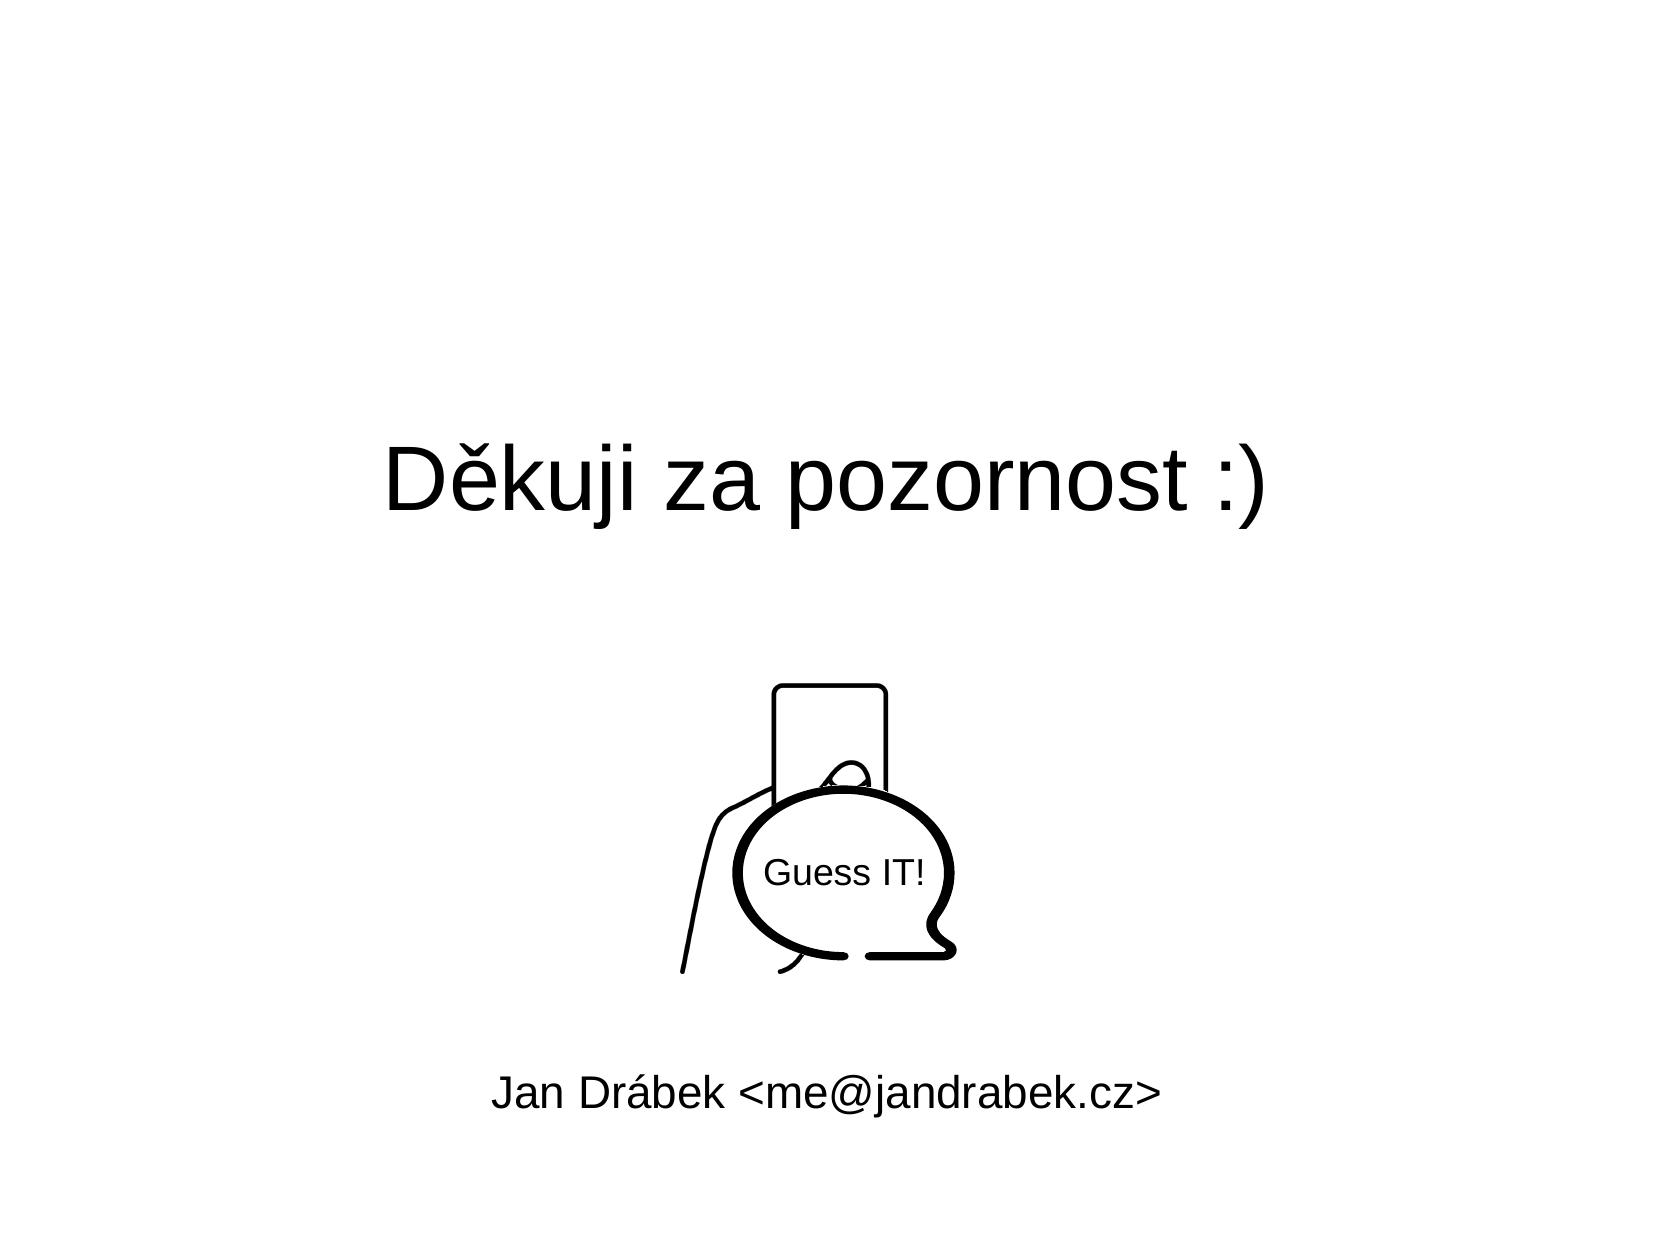

# Děkuji za pozornost :)
Guess IT!
Jan Drábek <me@jandrabek.cz>